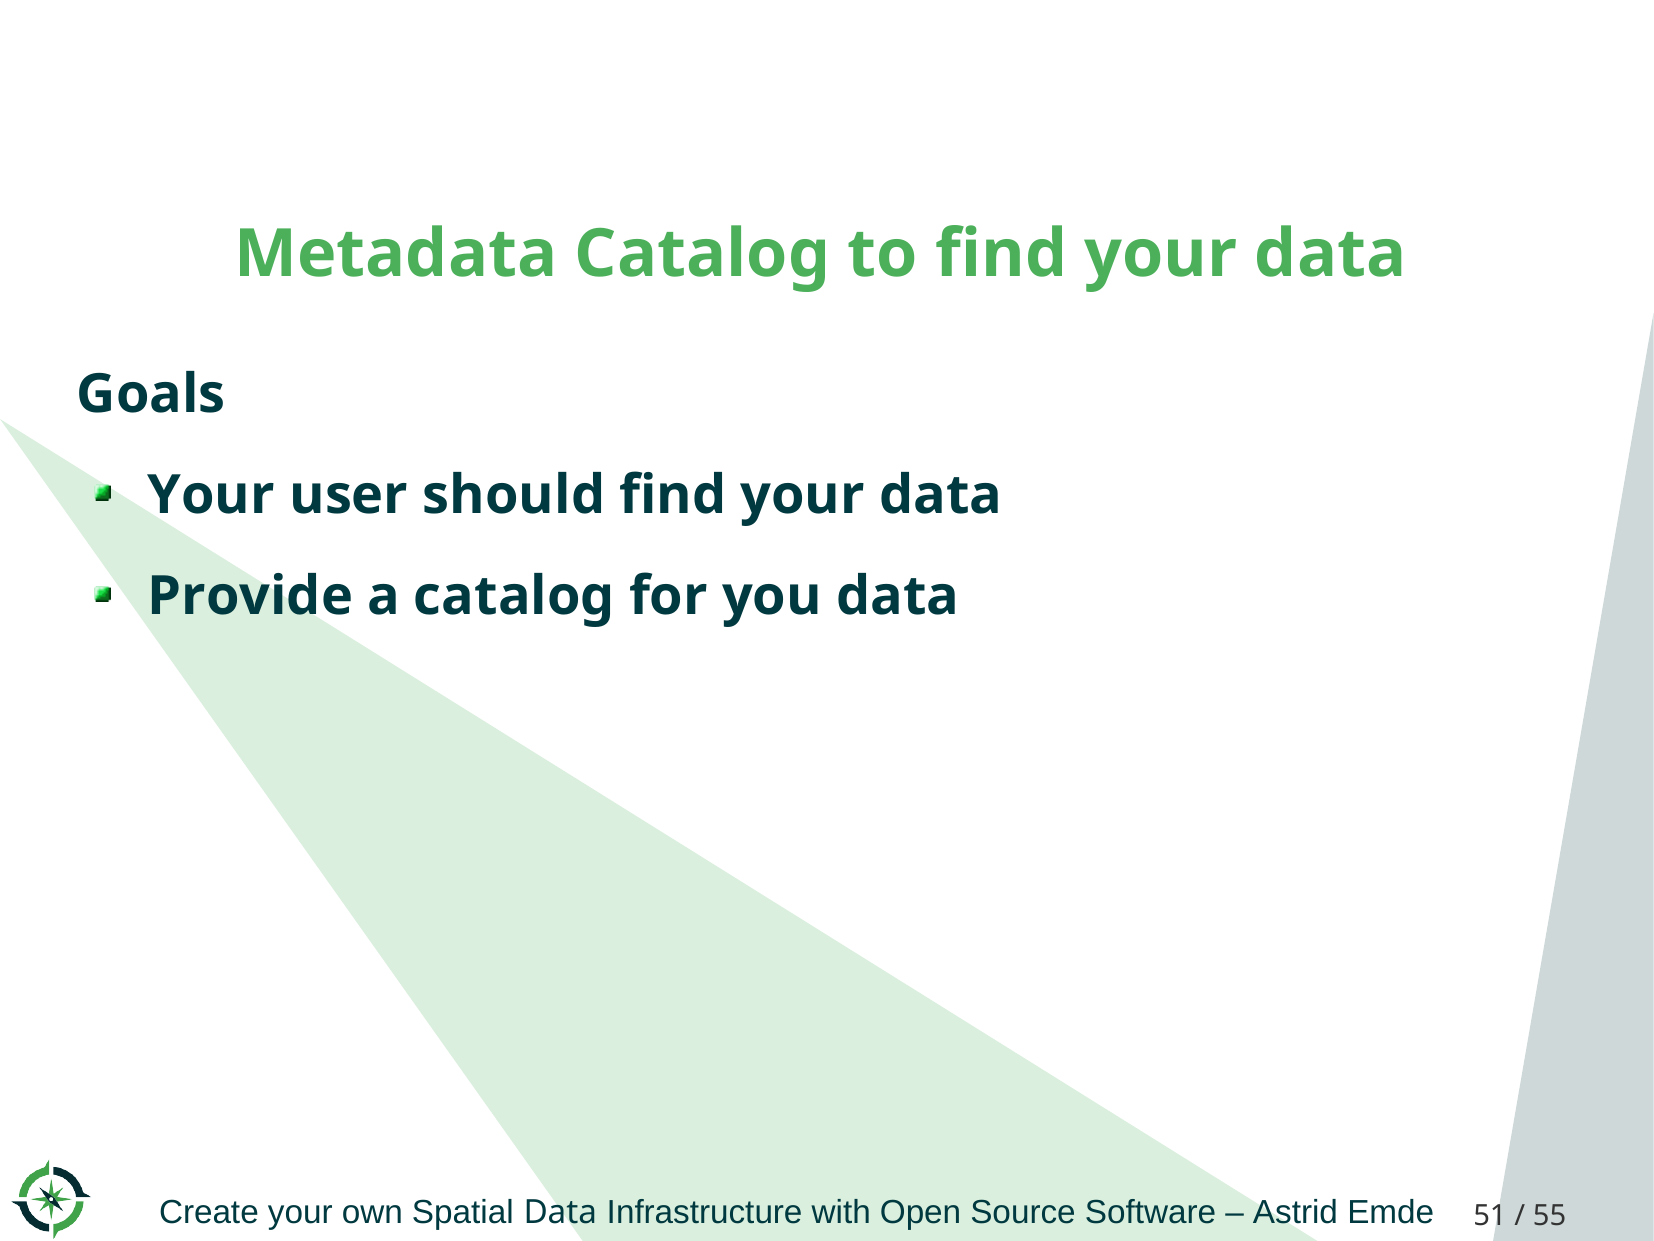

# Metadata Catalog to find your data
Goals
Your user should find your data
Provide a catalog for you data